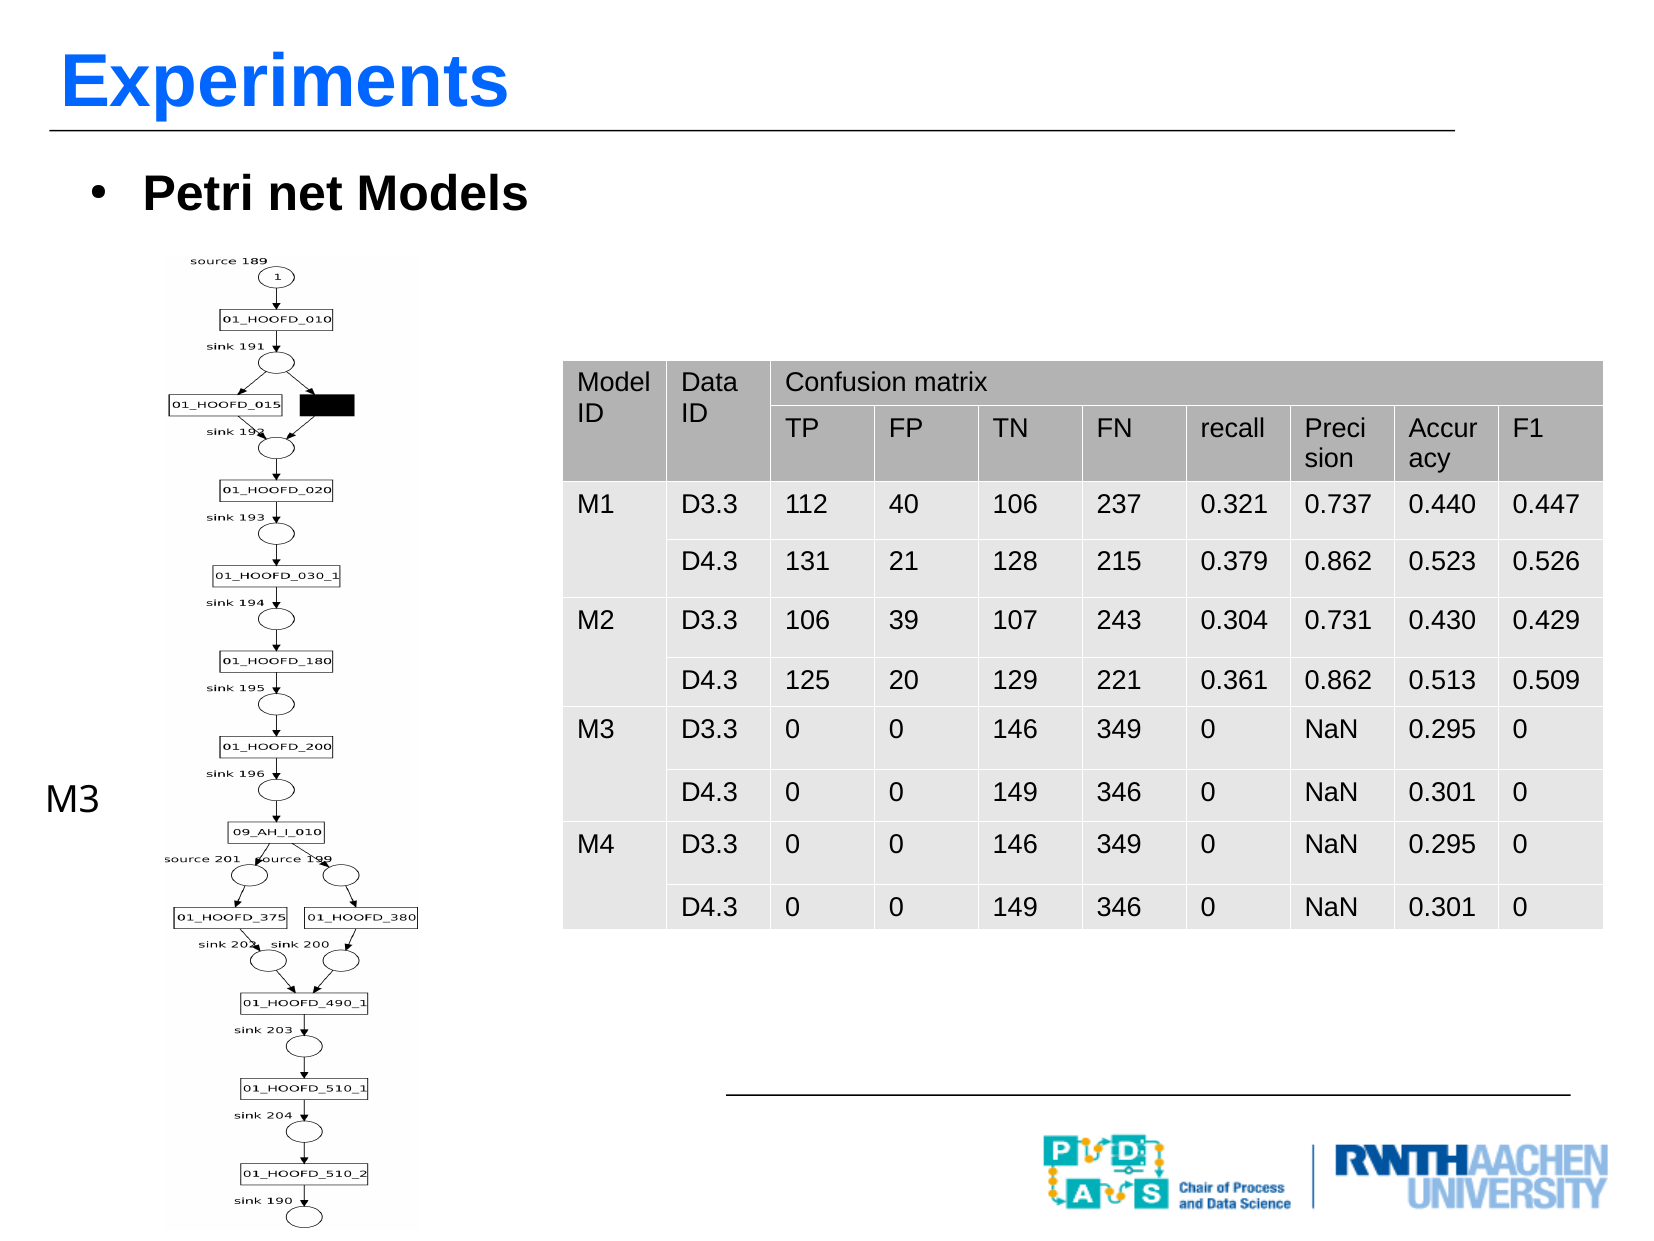

# Experiments
Petri net Models
| Model ID | Data ID | Confusion matrix | | | | | | | |
| --- | --- | --- | --- | --- | --- | --- | --- | --- | --- |
| | | TP | FP | TN | FN | recall | Precision | Accuracy | F1 |
| M1 | D3.3 | 112 | 40 | 106 | 237 | 0.321 | 0.737 | 0.440 | 0.447 |
| | D4.3 | 131 | 21 | 128 | 215 | 0.379 | 0.862 | 0.523 | 0.526 |
| M2 | D3.3 | 106 | 39 | 107 | 243 | 0.304 | 0.731 | 0.430 | 0.429 |
| | D4.3 | 125 | 20 | 129 | 221 | 0.361 | 0.862 | 0.513 | 0.509 |
| M3 | D3.3 | 0 | 0 | 146 | 349 | 0 | NaN | 0.295 | 0 |
| | D4.3 | 0 | 0 | 149 | 346 | 0 | NaN | 0.301 | 0 |
| M4 | D3.3 | 0 | 0 | 146 | 349 | 0 | NaN | 0.295 | 0 |
| | D4.3 | 0 | 0 | 149 | 346 | 0 | NaN | 0.301 | 0 |
M3